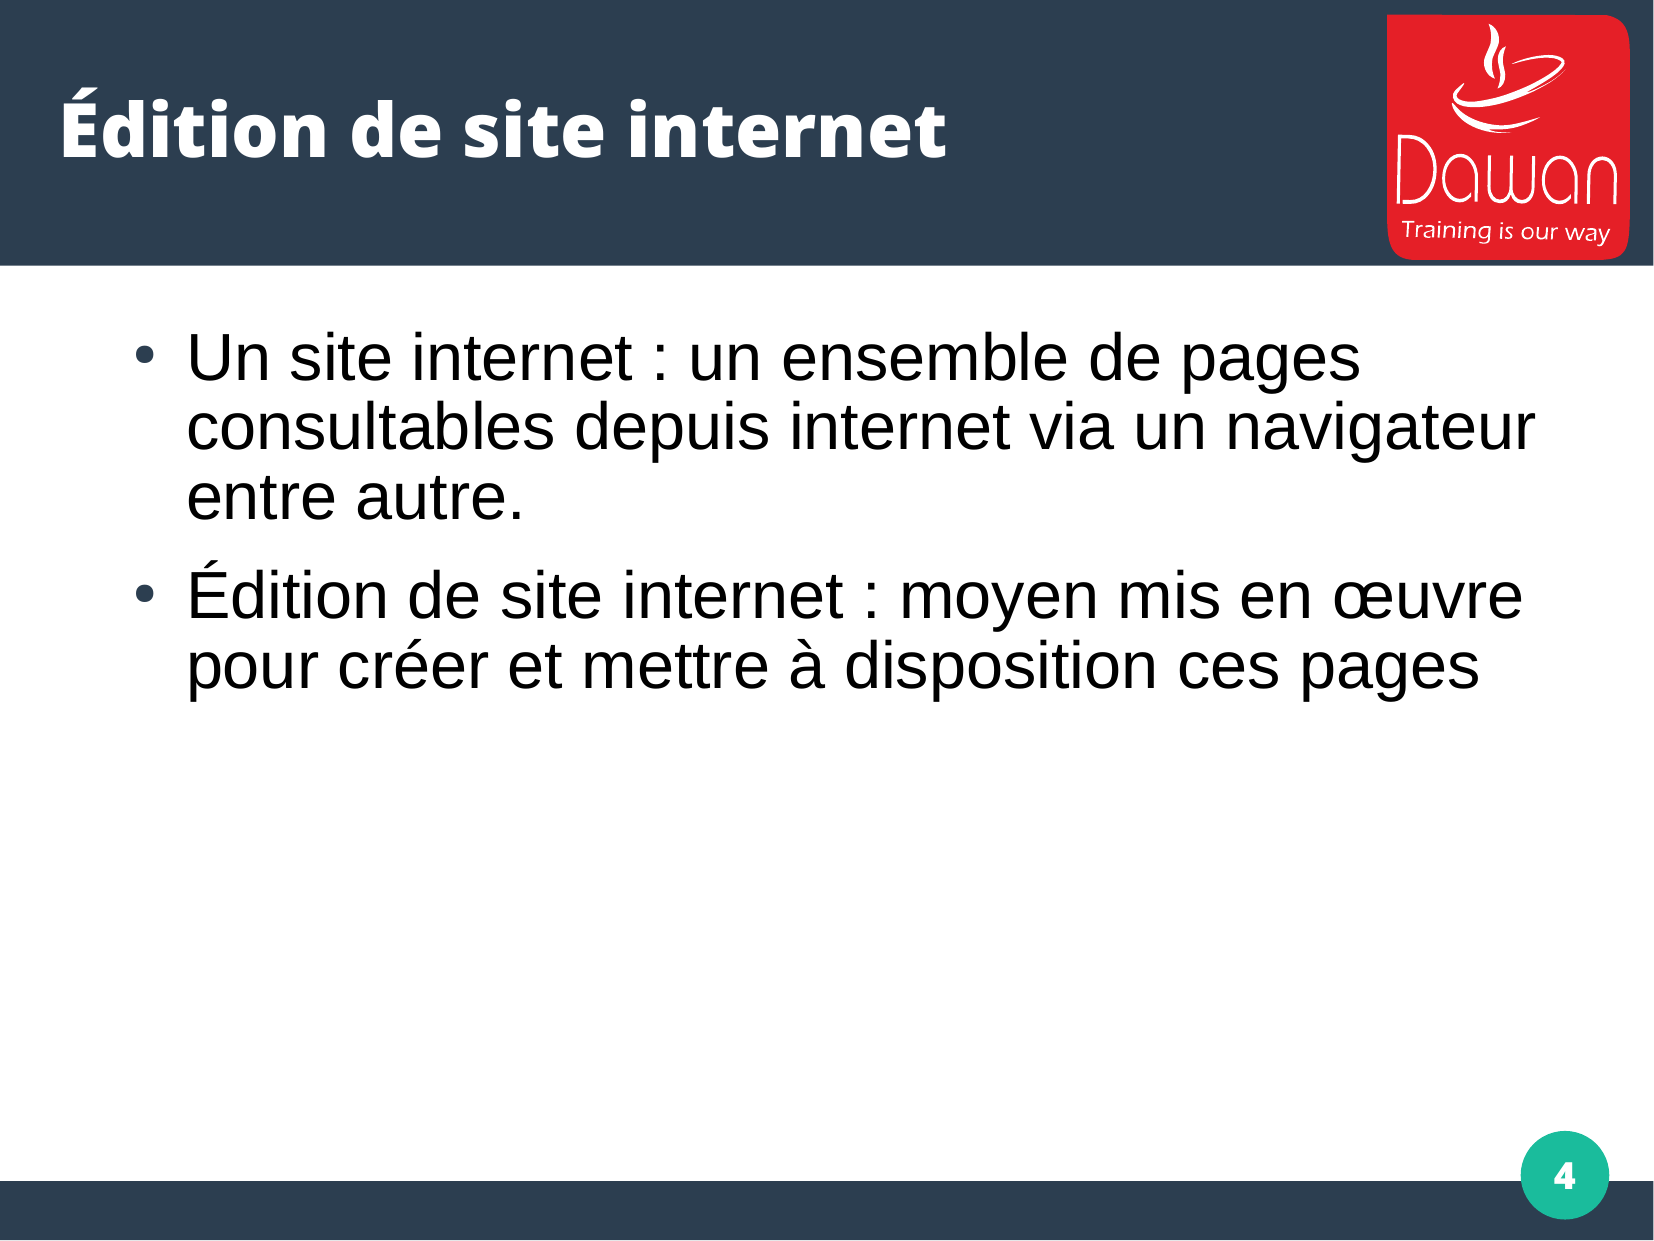

# Édition de site internet
Un site internet : un ensemble de pages consultables depuis internet via un navigateur entre autre.
Édition de site internet : moyen mis en œuvre pour créer et mettre à disposition ces pages
4